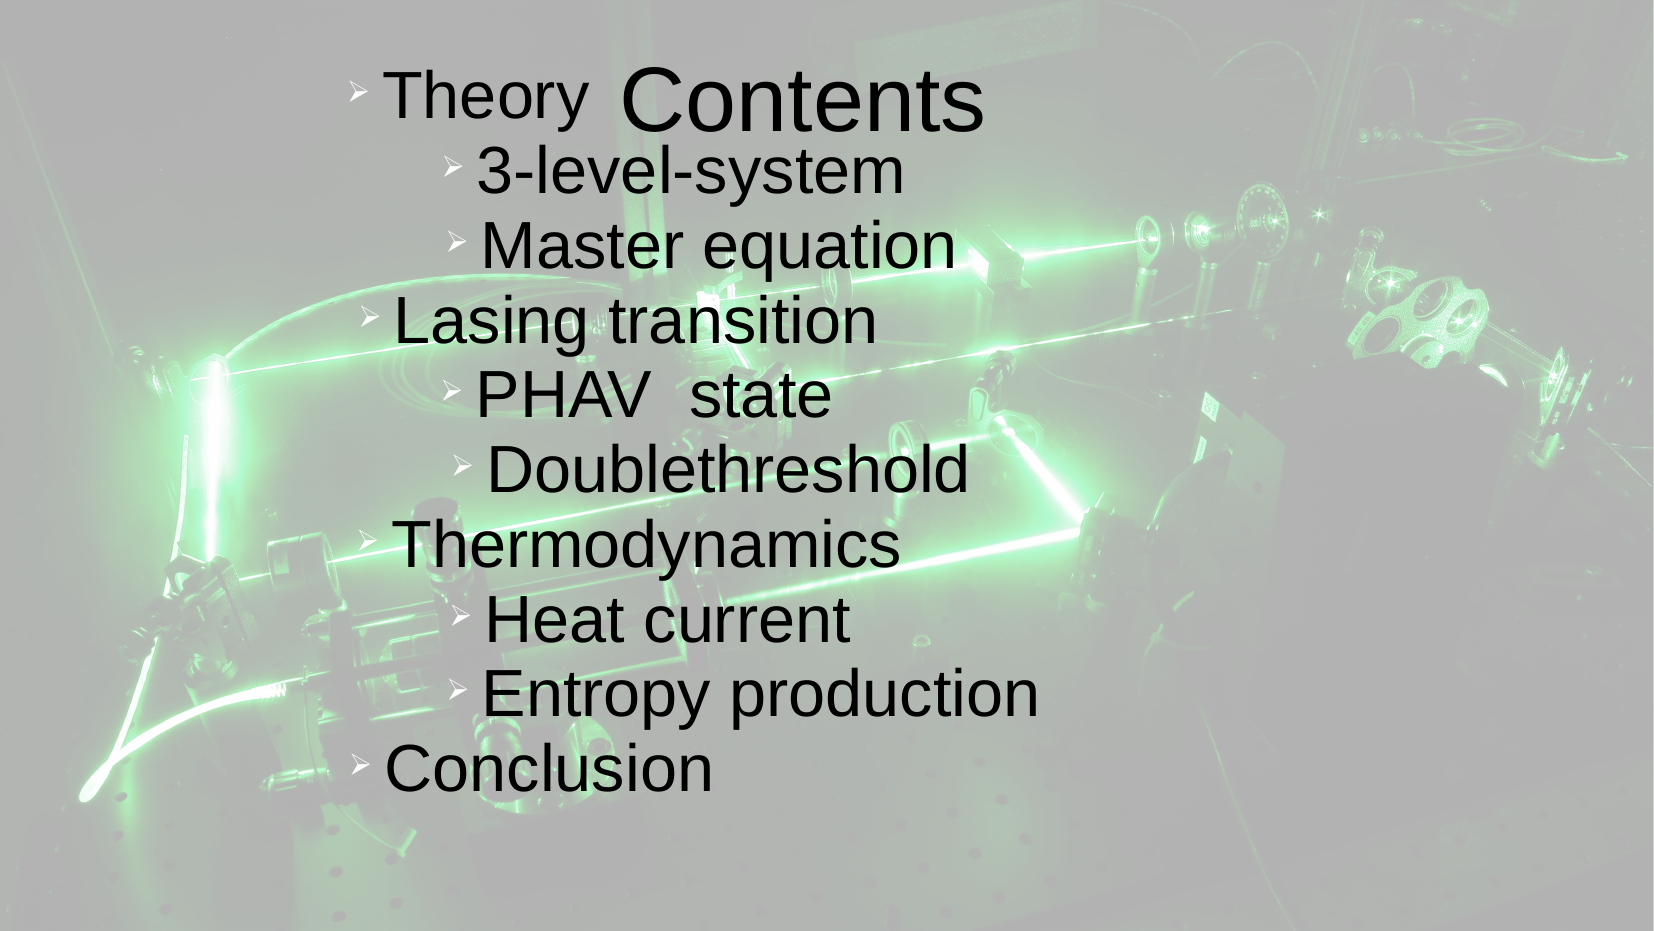

Theory
3-level-system
Master equation
Lasing transition
PHAV state
Doublethreshold
Thermodynamics
Heat current
Entropy production
Conclusion
# Contents